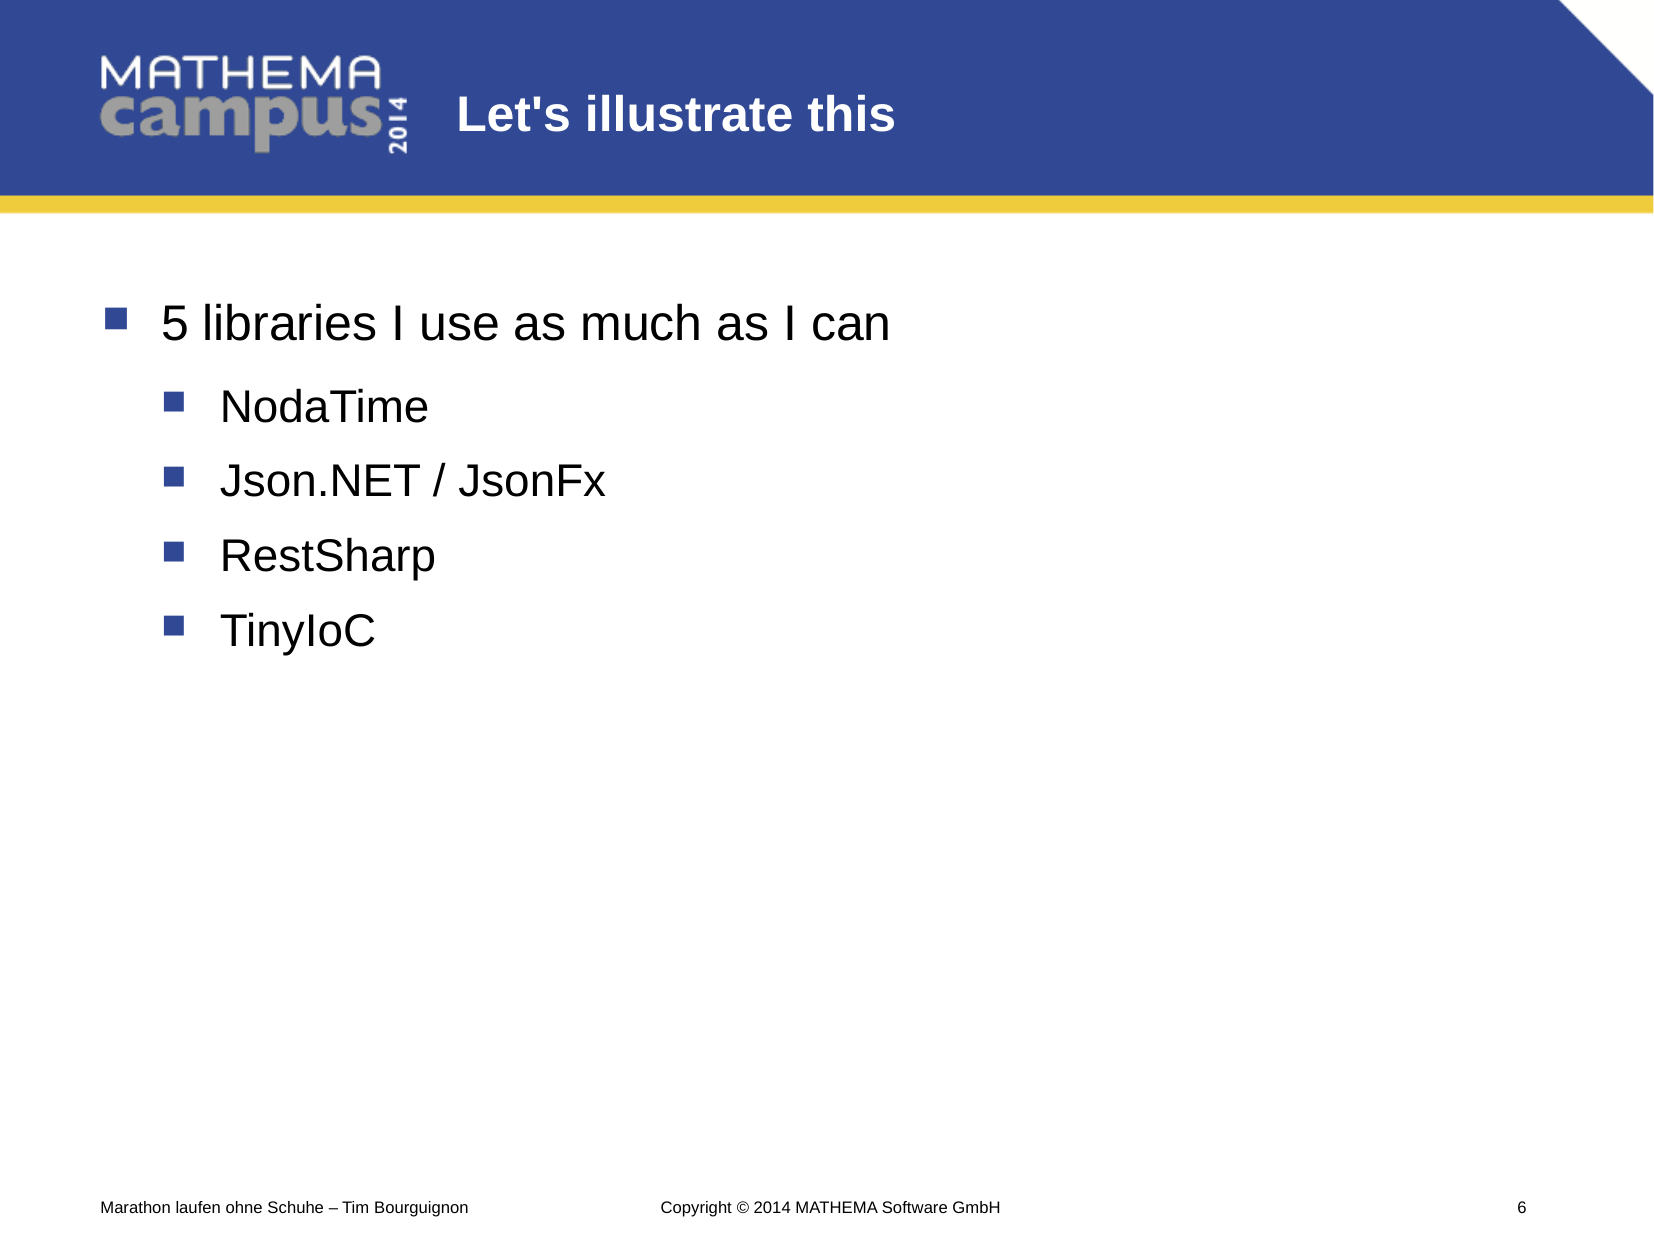

# Let's illustrate this
5 libraries I use as much as I can
NodaTime
Json.NET / JsonFx
RestSharp
TinyIoC